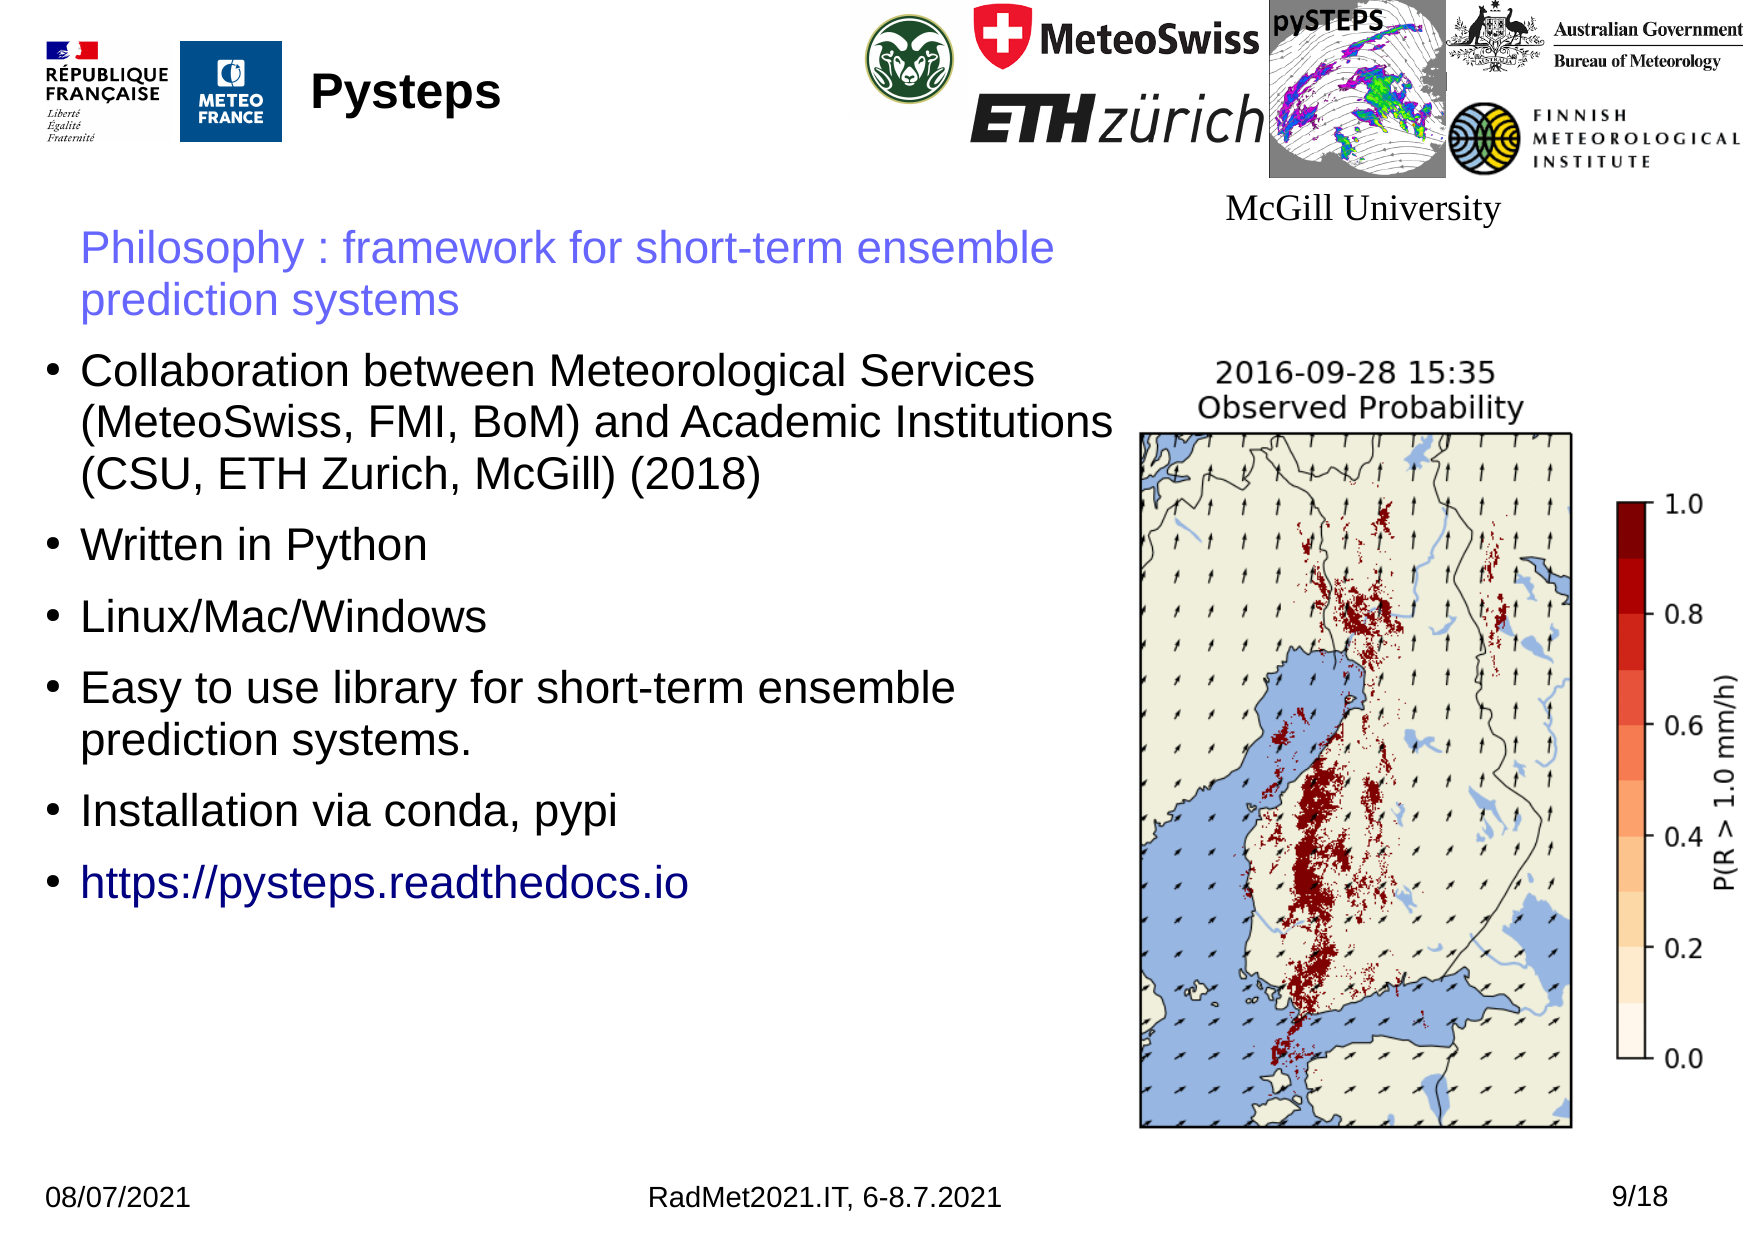

# Pysteps
McGill University
Philosophy : framework for short-term ensemble prediction systems
Collaboration between Meteorological Services (MeteoSwiss, FMI, BoM) and Academic Institutions (CSU, ETH Zurich, McGill) (2018)
Written in Python
Linux/Mac/Windows
Easy to use library for short-term ensemble prediction systems.
Installation via conda, pypi
https://pysteps.readthedocs.io
9
08/07/2021
RadMet2021.IT, 6-8.7.2021